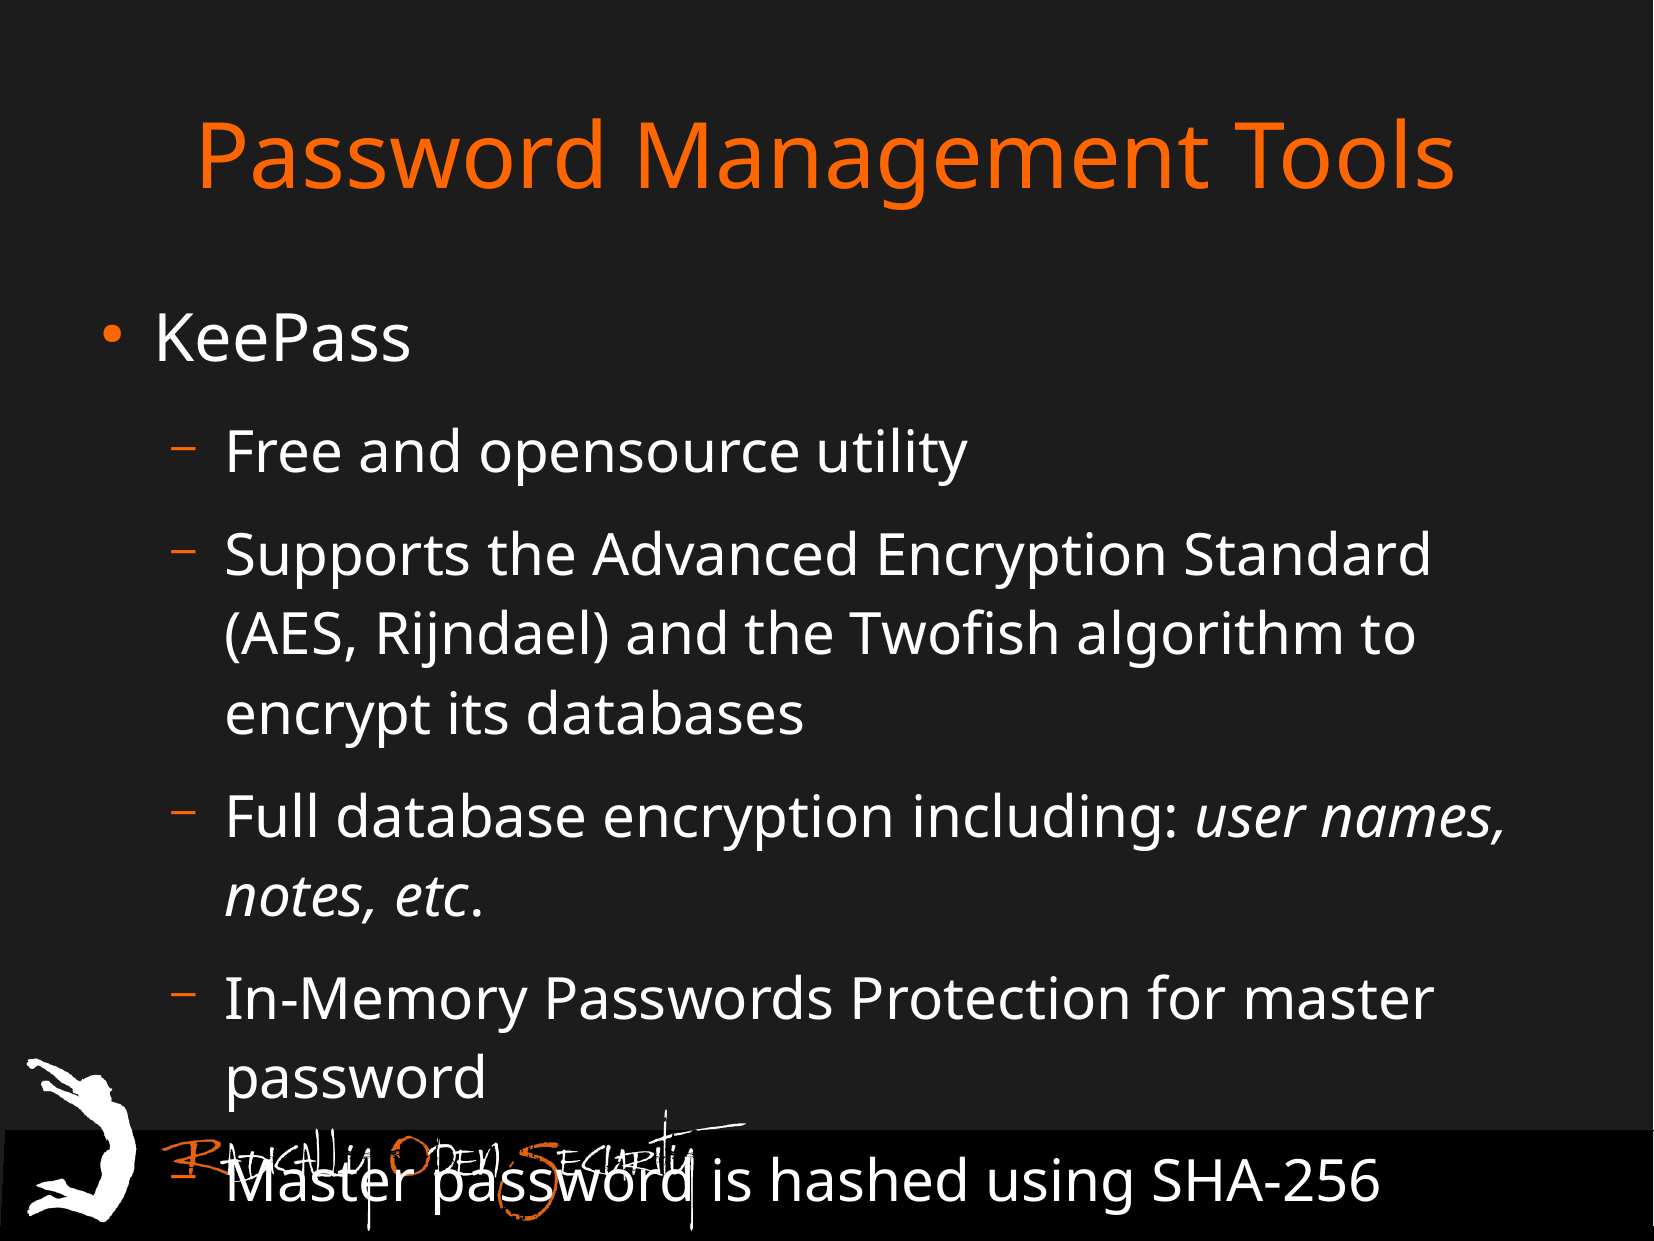

# Password Management Tools
KeePass
Free and opensource utility
Supports the Advanced Encryption Standard (AES, Rijndael) and the Twofish algorithm to encrypt its databases
Full database encryption including: user names, notes, etc.
In-Memory Passwords Protection for master password
Master password is hashed using SHA-256